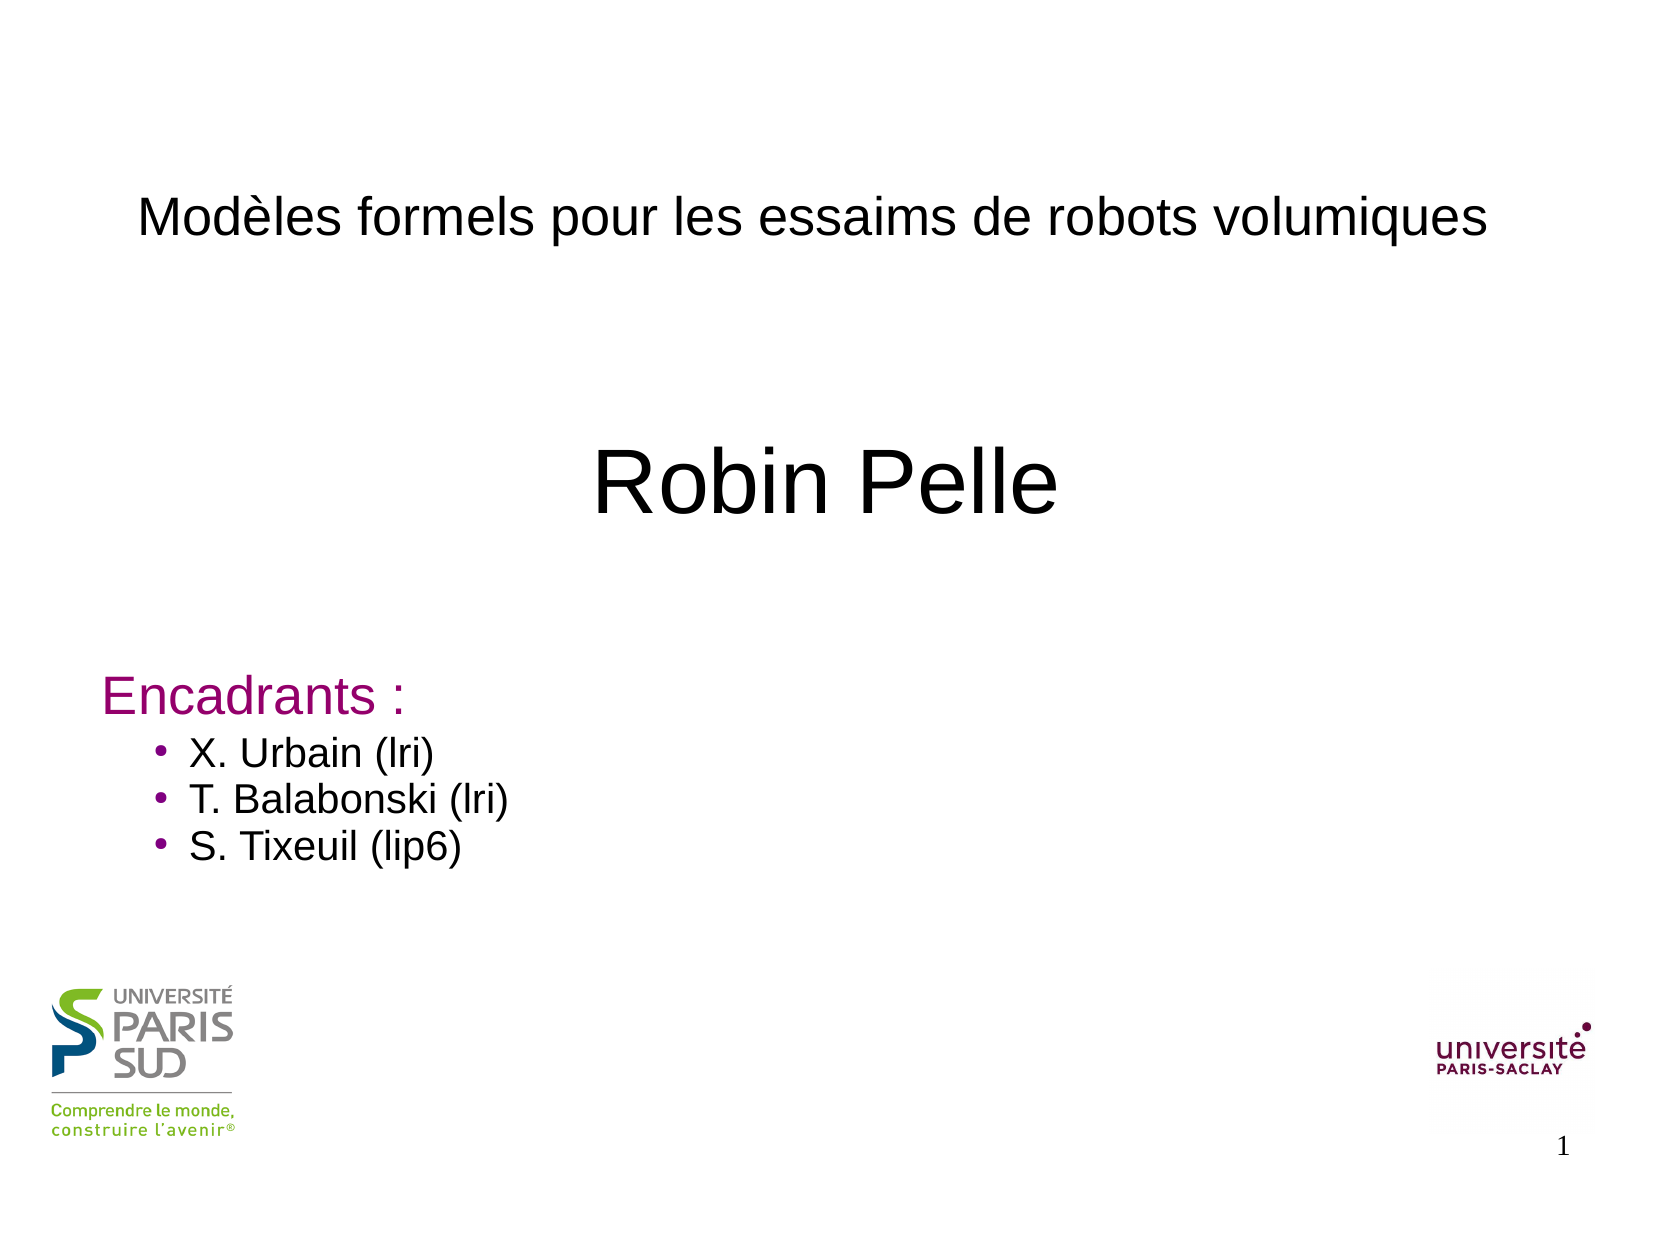

# Modèles formels pour les essaims de robots volumiques
Robin Pelle
Encadrants :
X. Urbain (lri)
T. Balabonski (lri)
S. Tixeuil (lip6)
1